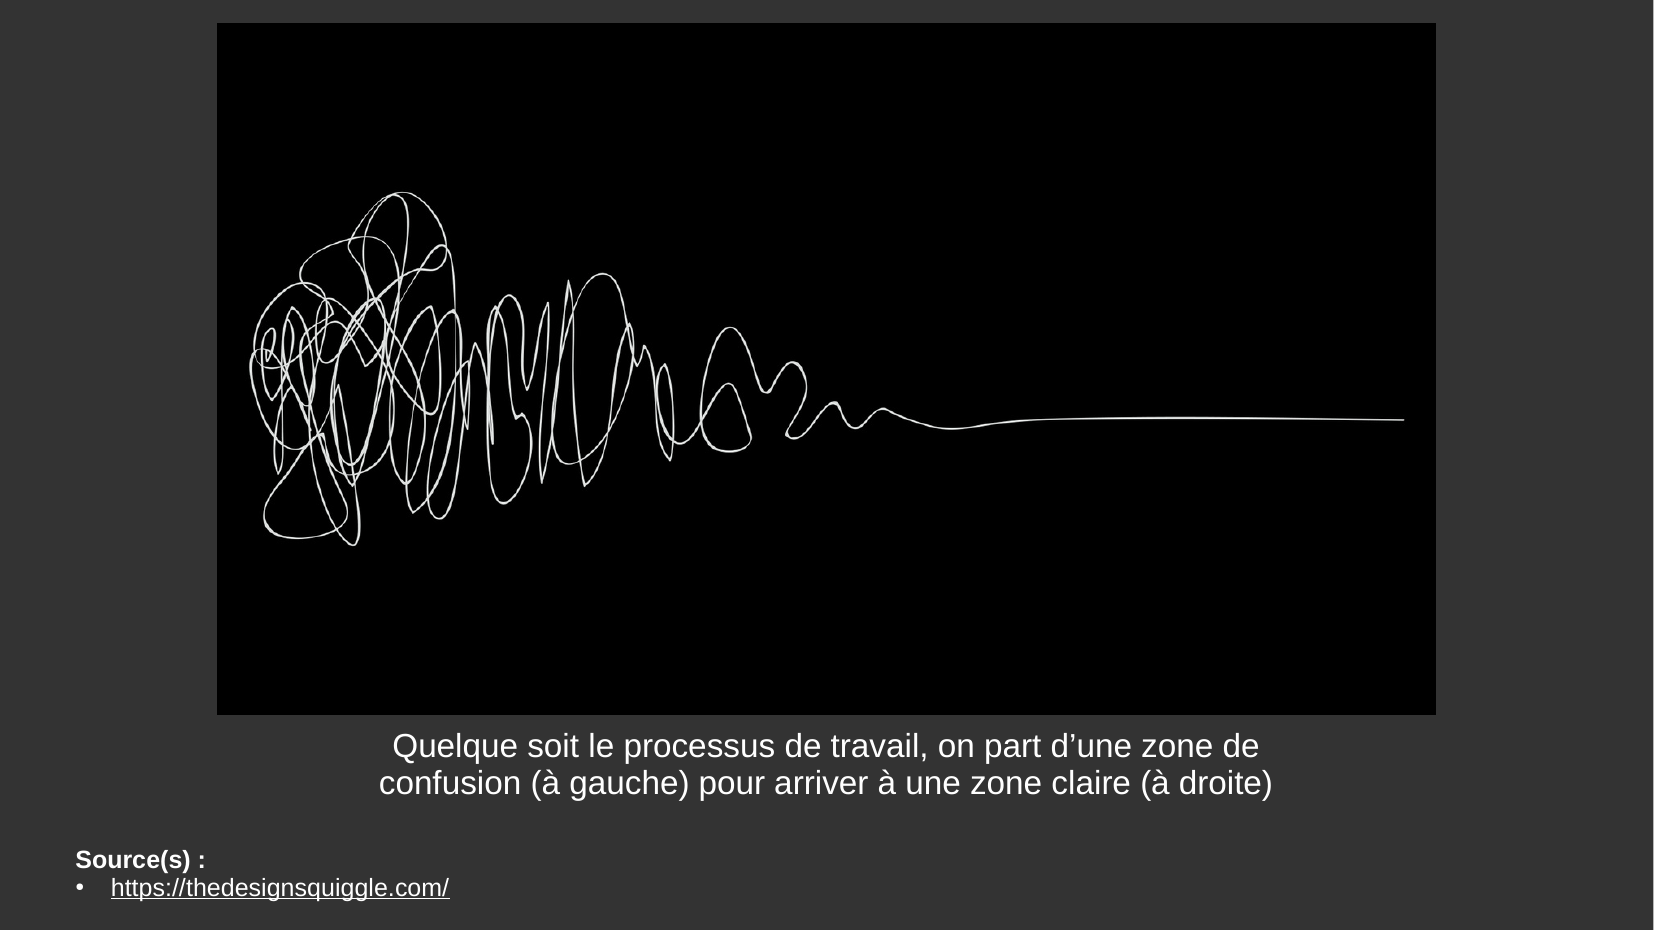

Quelque soit le processus de travail, on part d’une zone de confusion (à gauche) pour arriver à une zone claire (à droite)
Source(s) :
https://thedesignsquiggle.com/